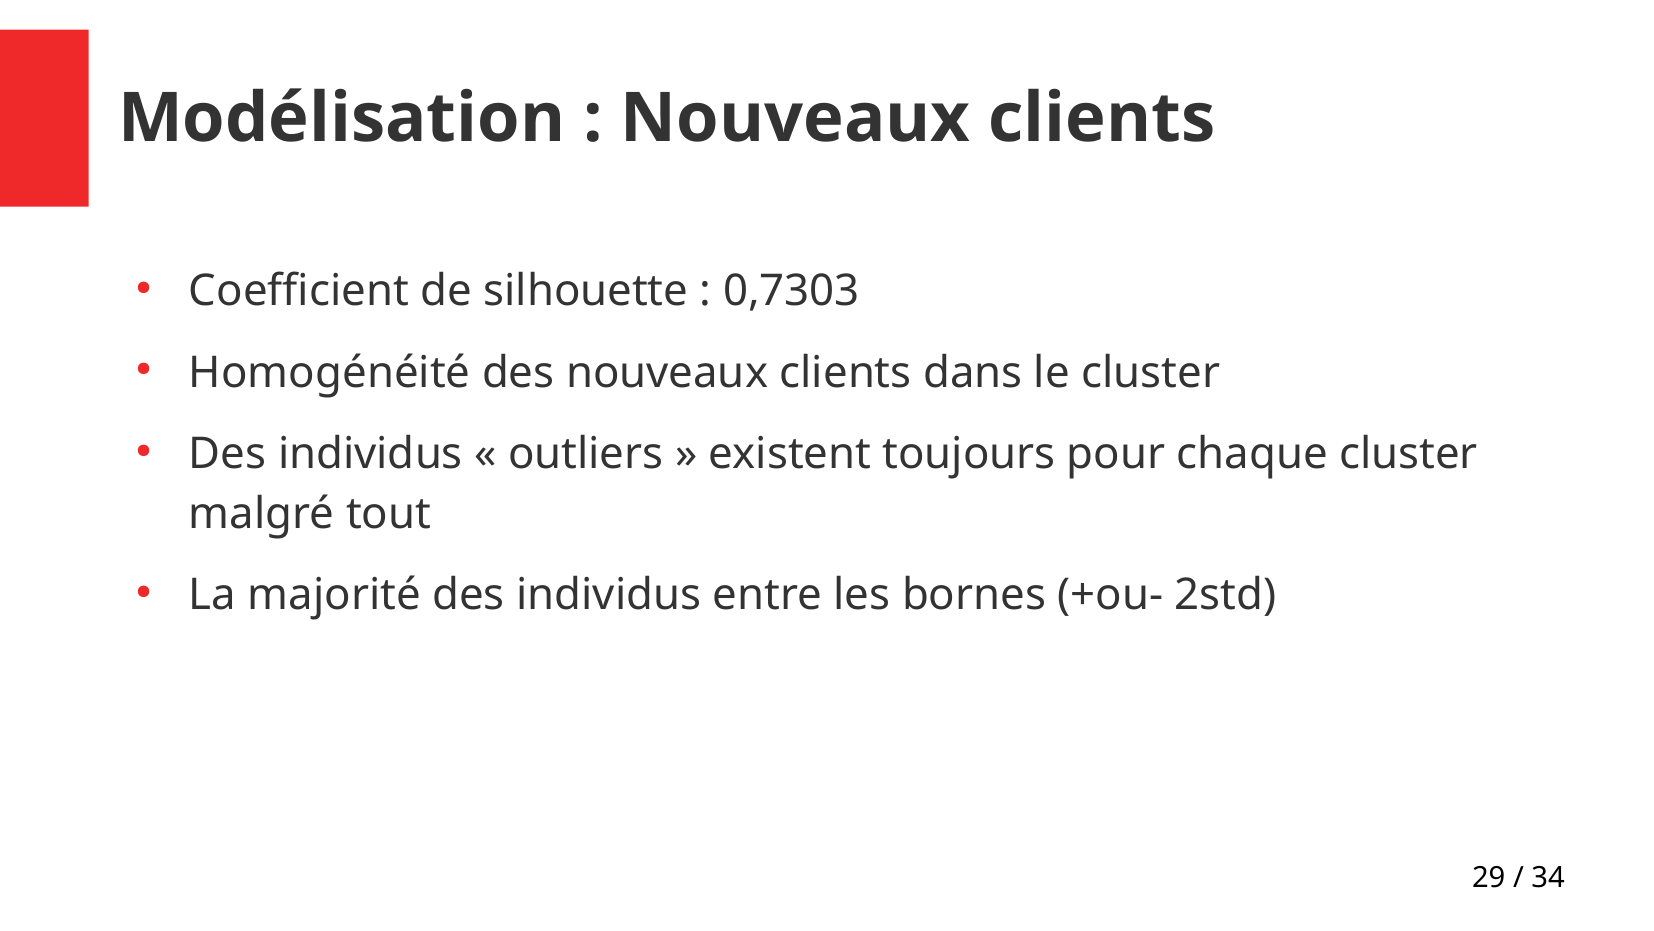

# Modélisation : Nouveaux clients
Coefficient de silhouette : 0,7303
Homogénéité des nouveaux clients dans le cluster
Des individus « outliers » existent toujours pour chaque cluster malgré tout
La majorité des individus entre les bornes (+ou- 2std)
29